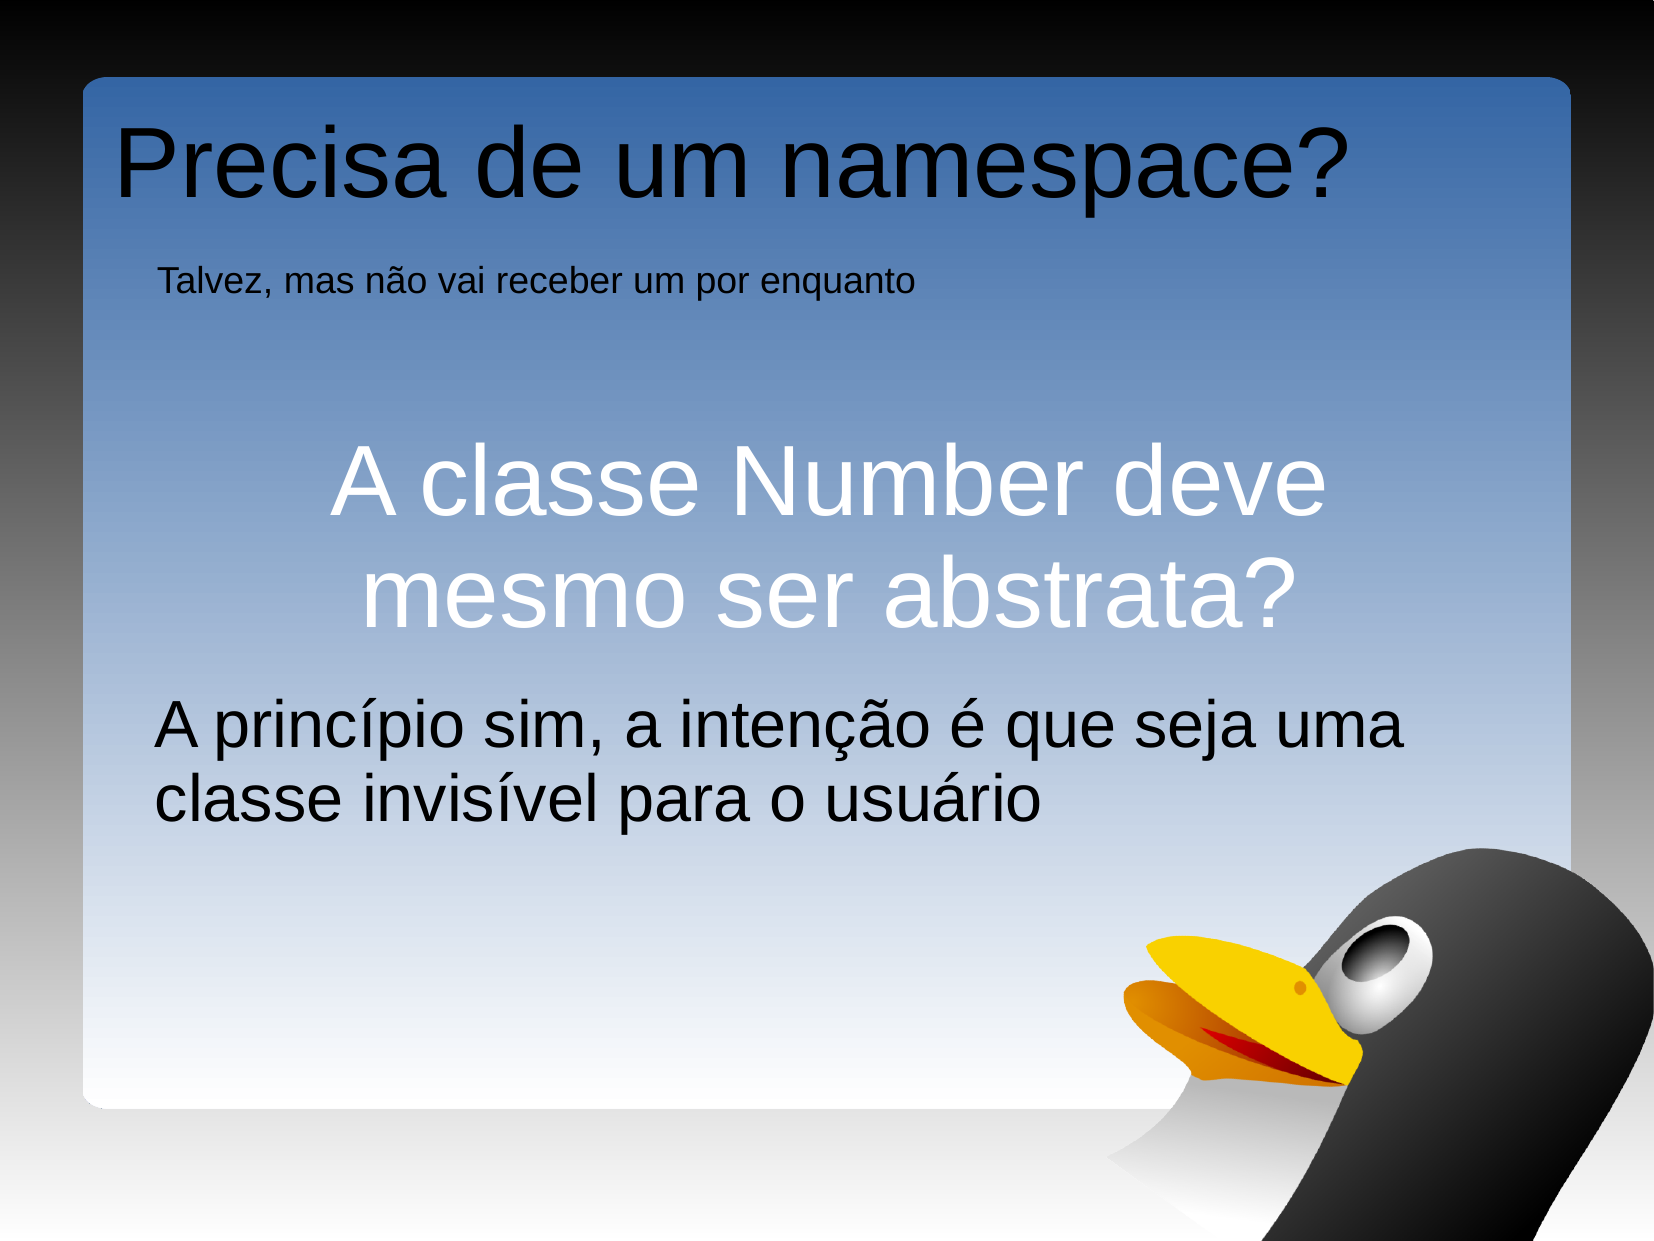

Precisa de um namespace?
Talvez, mas não vai receber um por enquanto
A classe Number deve mesmo ser abstrata?
A princípio sim, a intenção é que seja uma classe invisível para o usuário